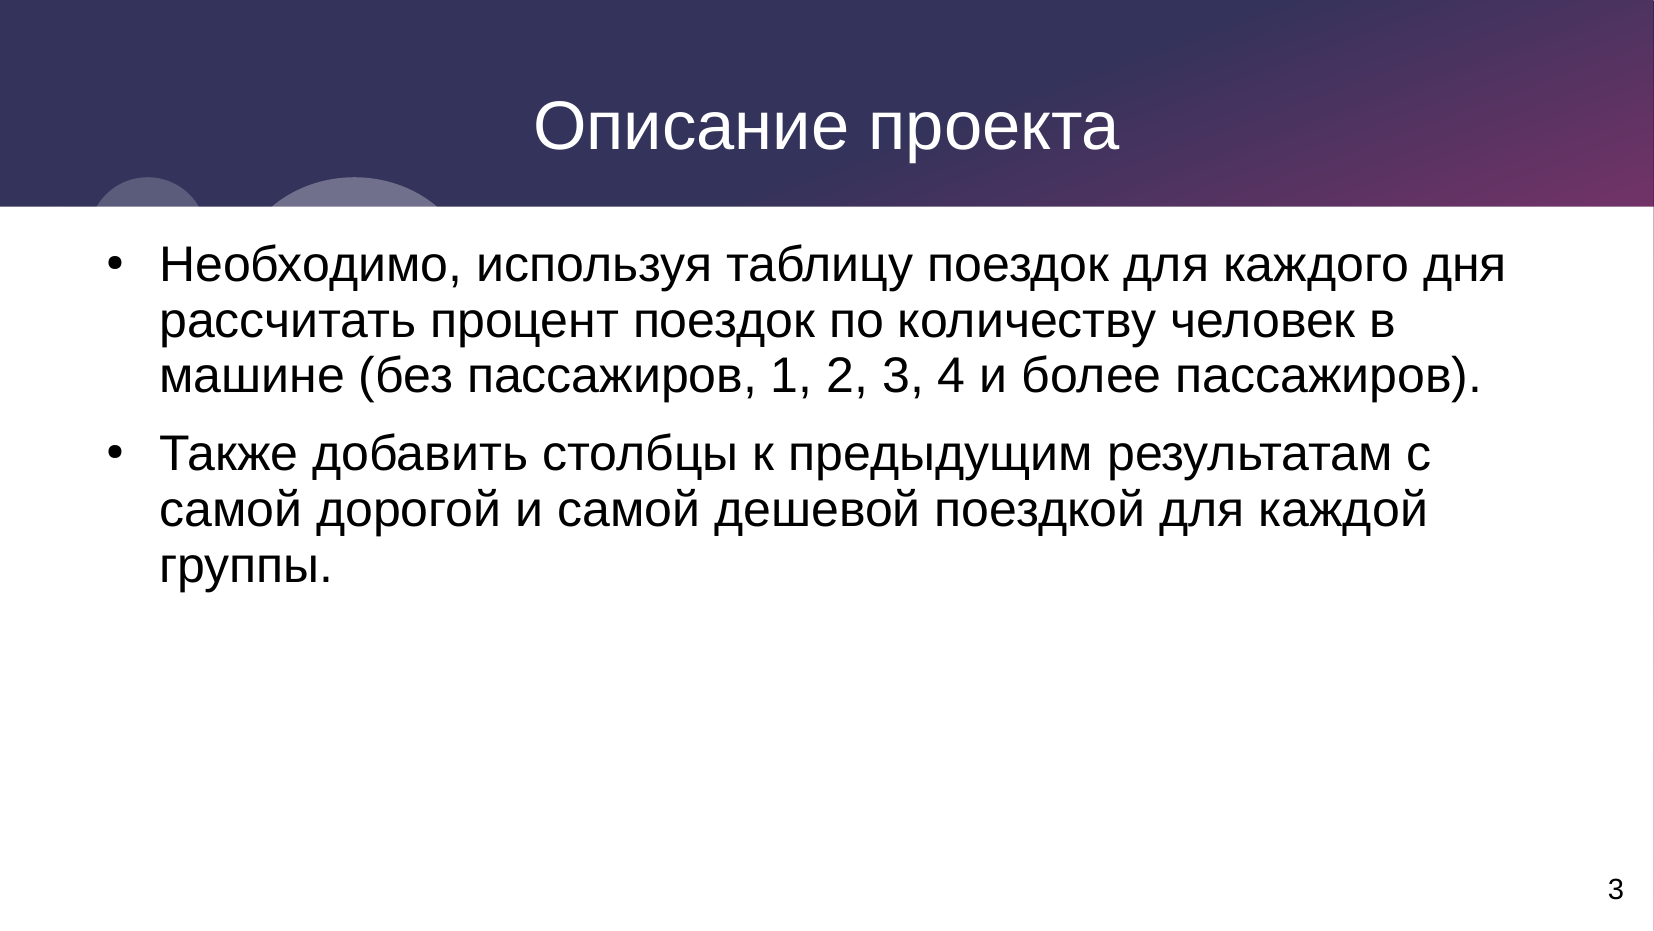

# Описание проекта
Необходимо, используя таблицу поездок для каждого дня рассчитать процент поездок по количеству человек в машине (без пассажиров, 1, 2, 3, 4 и более пассажиров).
Также добавить столбцы к предыдущим результатам с самой дорогой и самой дешевой поездкой для каждой группы.